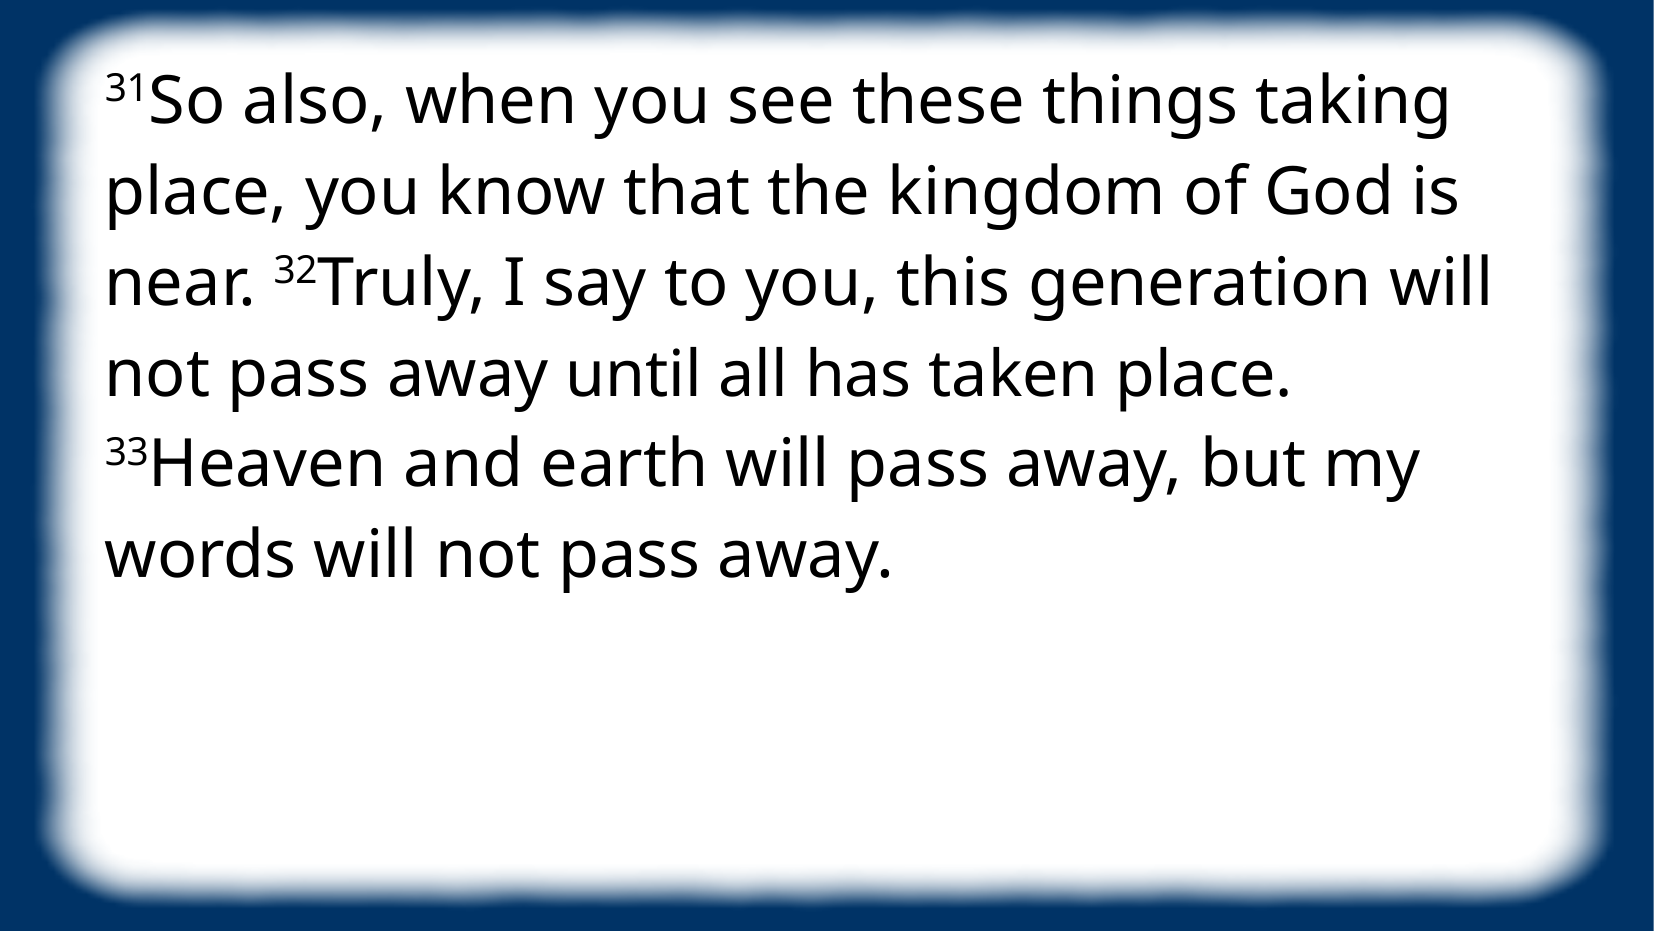

31So also, when you see these things taking place, you know that the kingdom of God is near. 32Truly, I say to you, this generation will not pass away until all has taken place. 33Heaven and earth will pass away, but my words will not pass away.